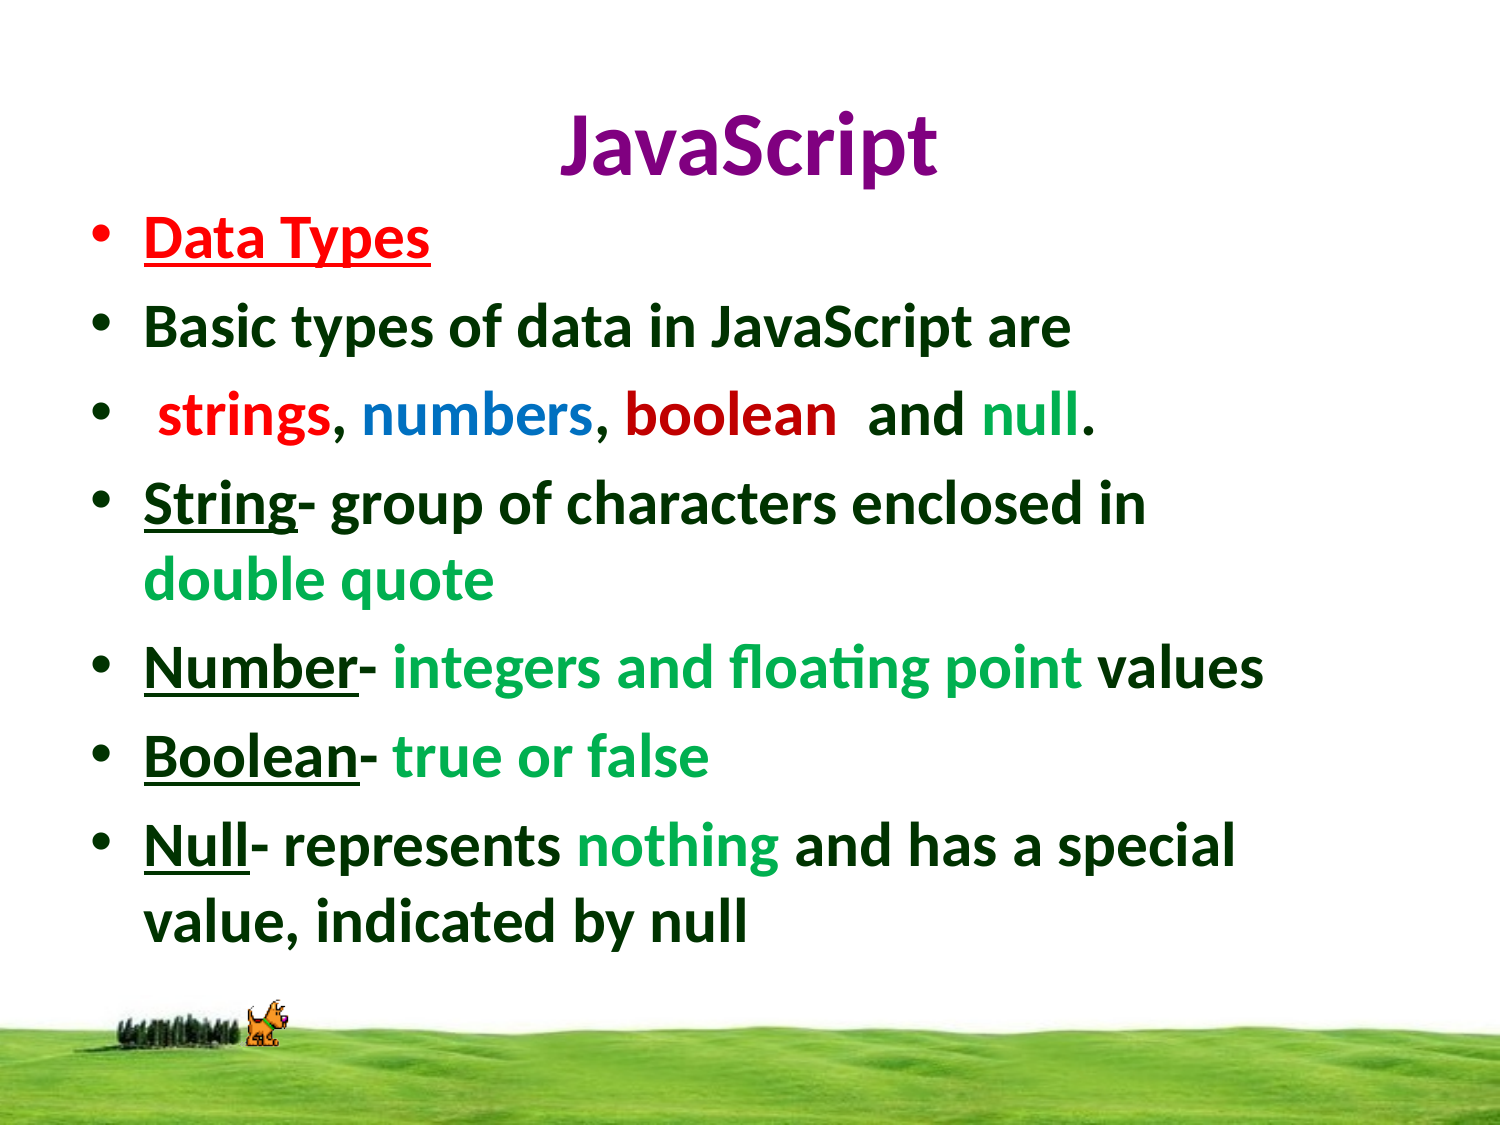

# JavaScript
Data Types
Basic types of data in JavaScript are
 strings, numbers, boolean and null.
String- group of characters enclosed in double quote
Number- integers and floating point values
Boolean- true or false
Null- represents nothing and has a special value, indicated by null